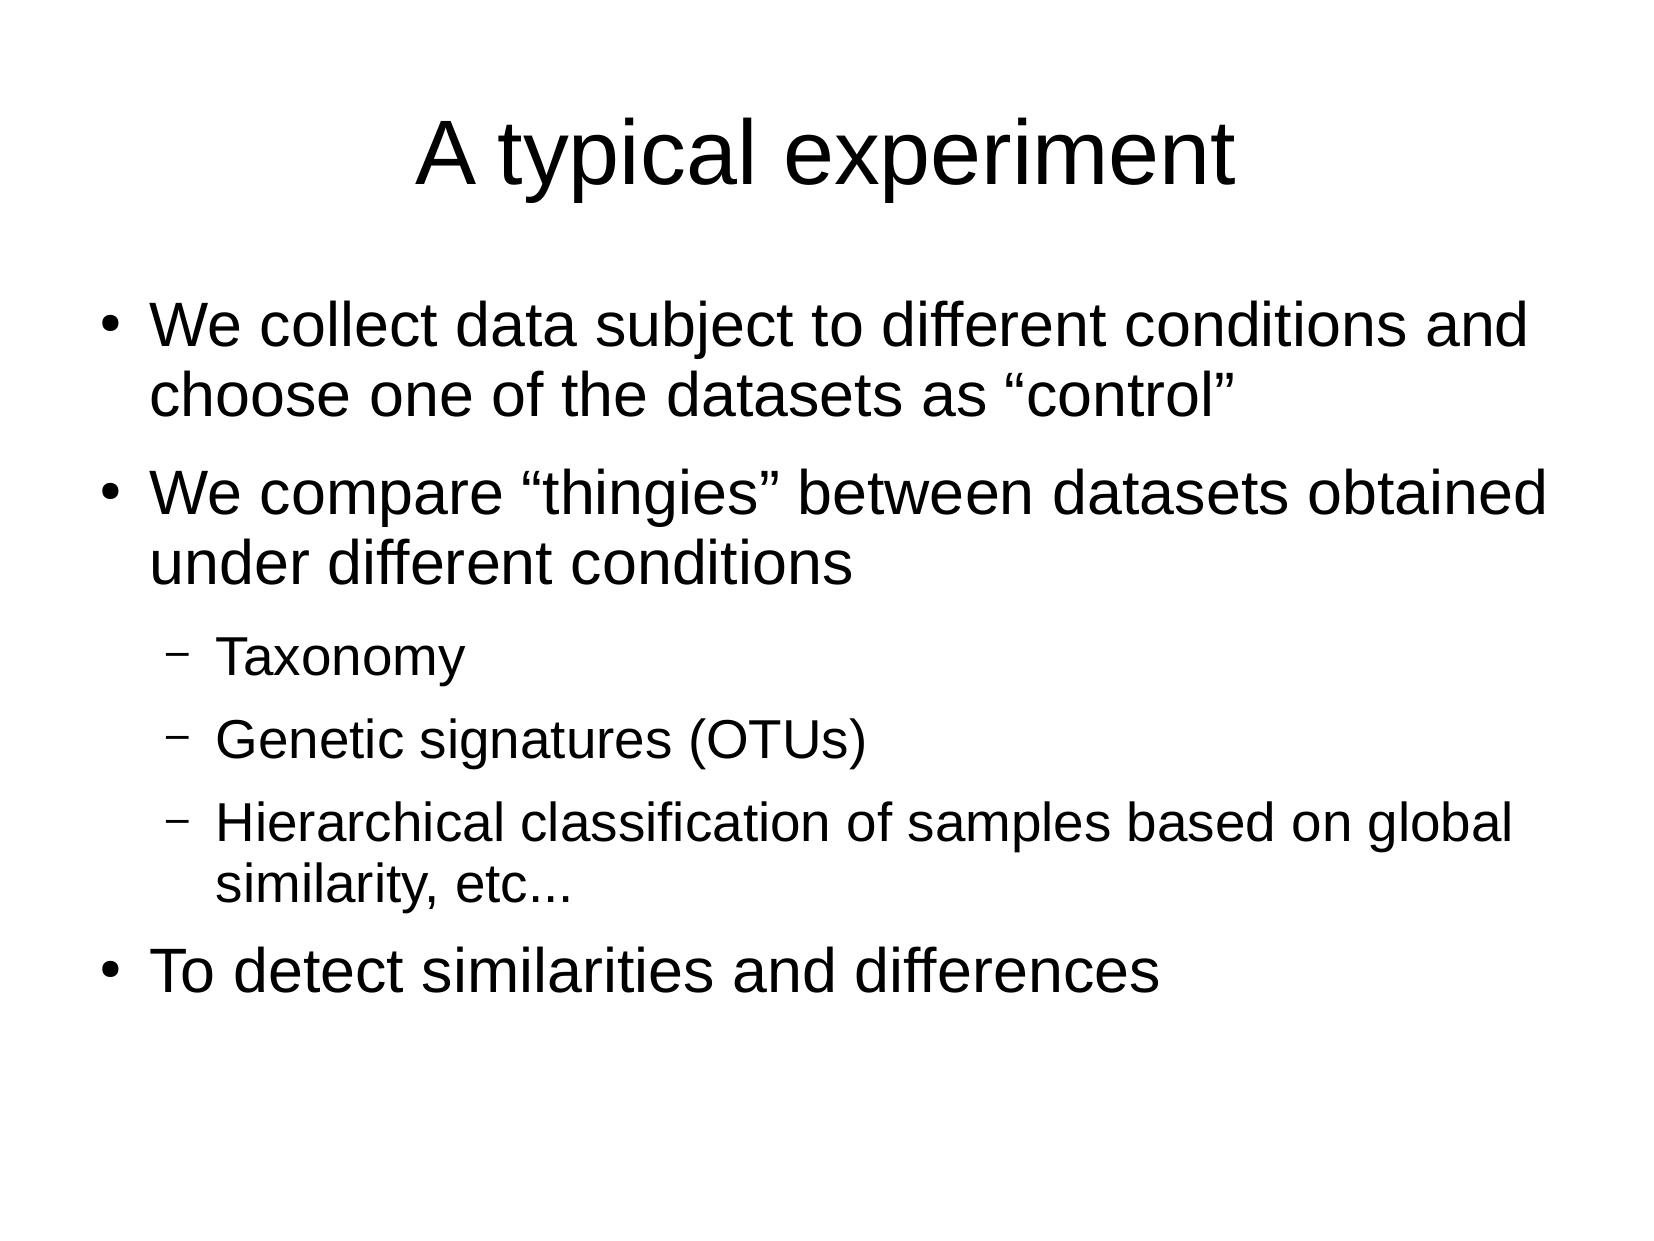

# A typical experiment
We collect data subject to different conditions and choose one of the datasets as “control”
We compare “thingies” between datasets obtained under different conditions
Taxonomy
Genetic signatures (OTUs)
Hierarchical classification of samples based on global similarity, etc...
To detect similarities and differences